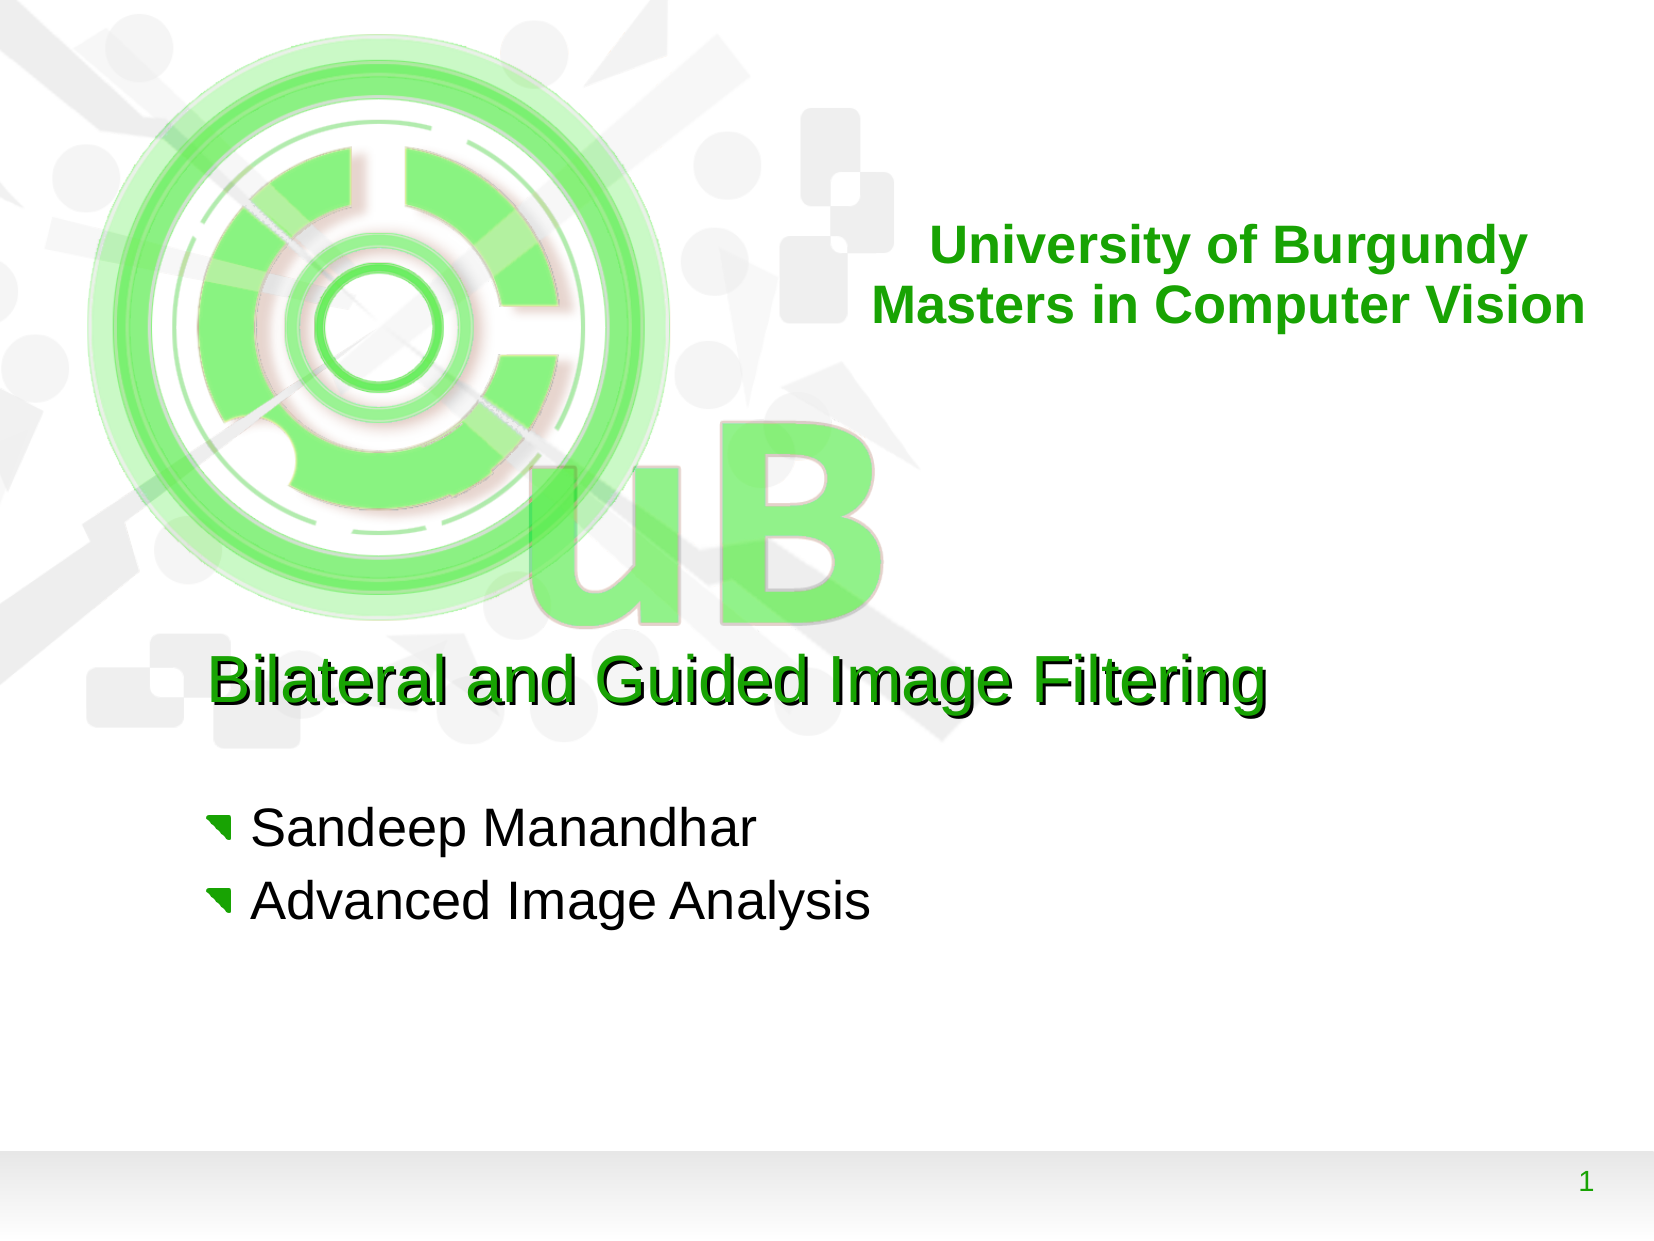

University of Burgundy
Masters in Computer Vision
# Bilateral and Guided Image Filtering
Sandeep Manandhar
Advanced Image Analysis
1